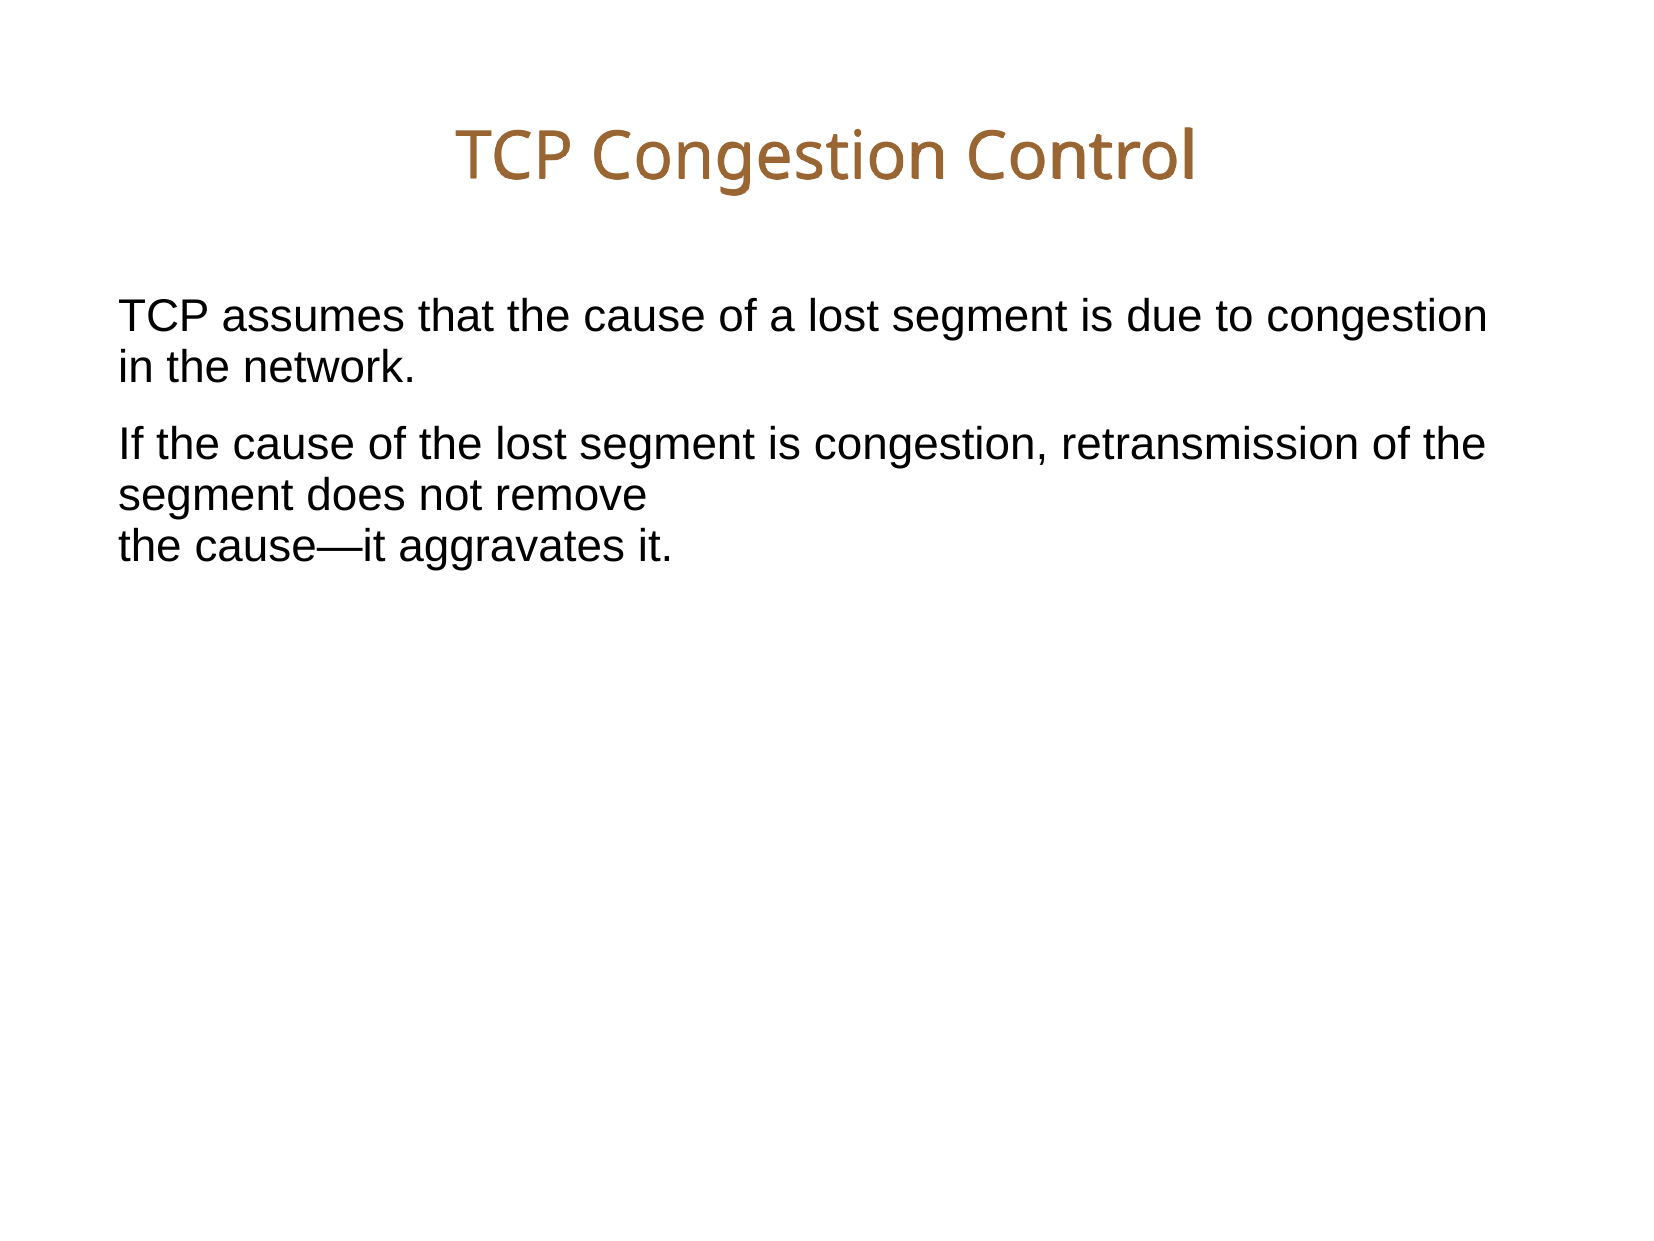

# TCP Congestion Control
TCP assumes that the cause of a lost segment is due to congestion
in the network.
If the cause of the lost segment is congestion, retransmission of the segment does not remove
the cause—it aggravates it.